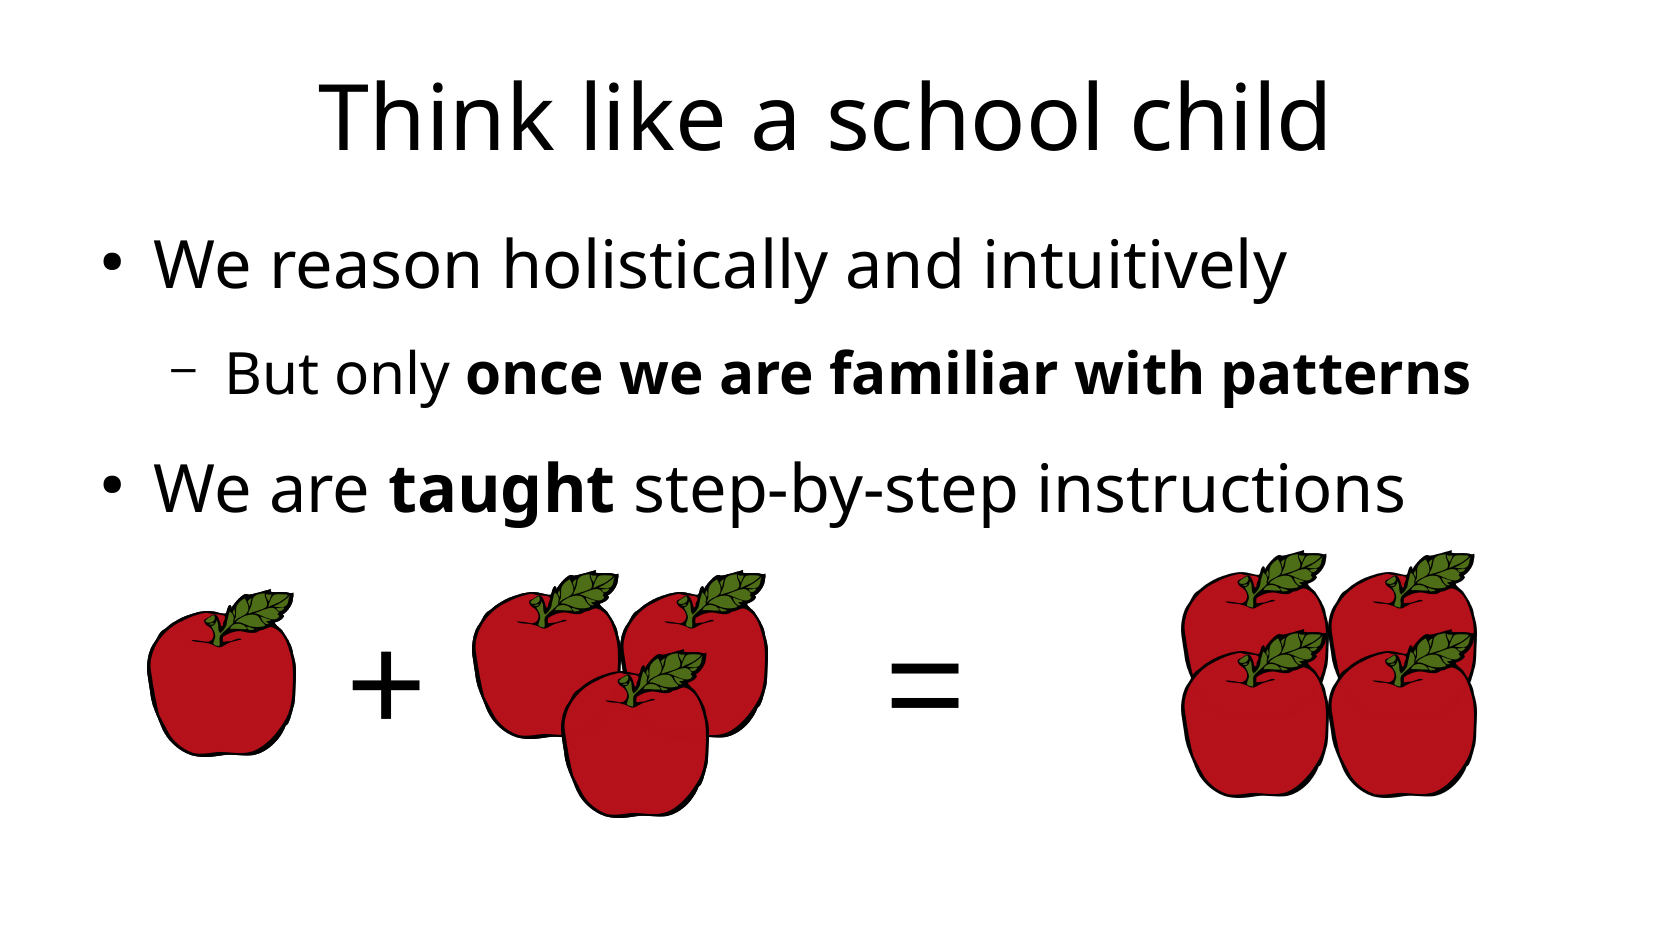

# Think like a school child
We reason holistically and intuitively
But only once we are familiar with patterns
We are taught step-by-step instructions
+
=